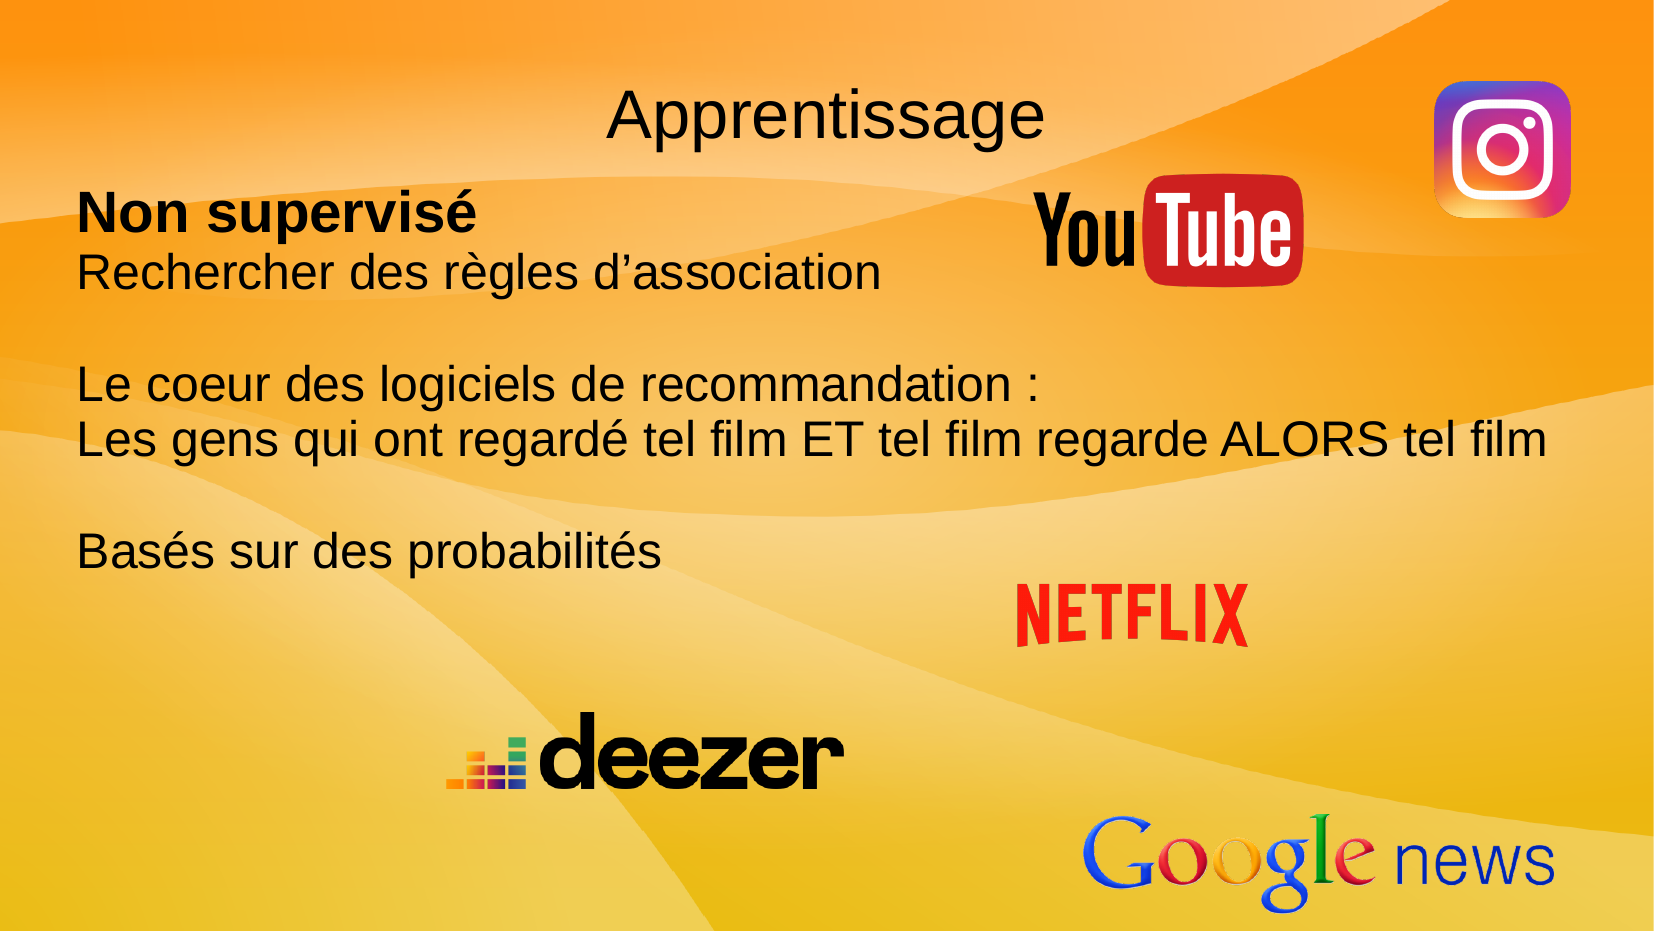

# Apprentissage
Non supervisé
Rechercher des règles d’association
Le coeur des logiciels de recommandation :
Les gens qui ont regardé tel film ET tel film regarde ALORS tel film
Basés sur des probabilités